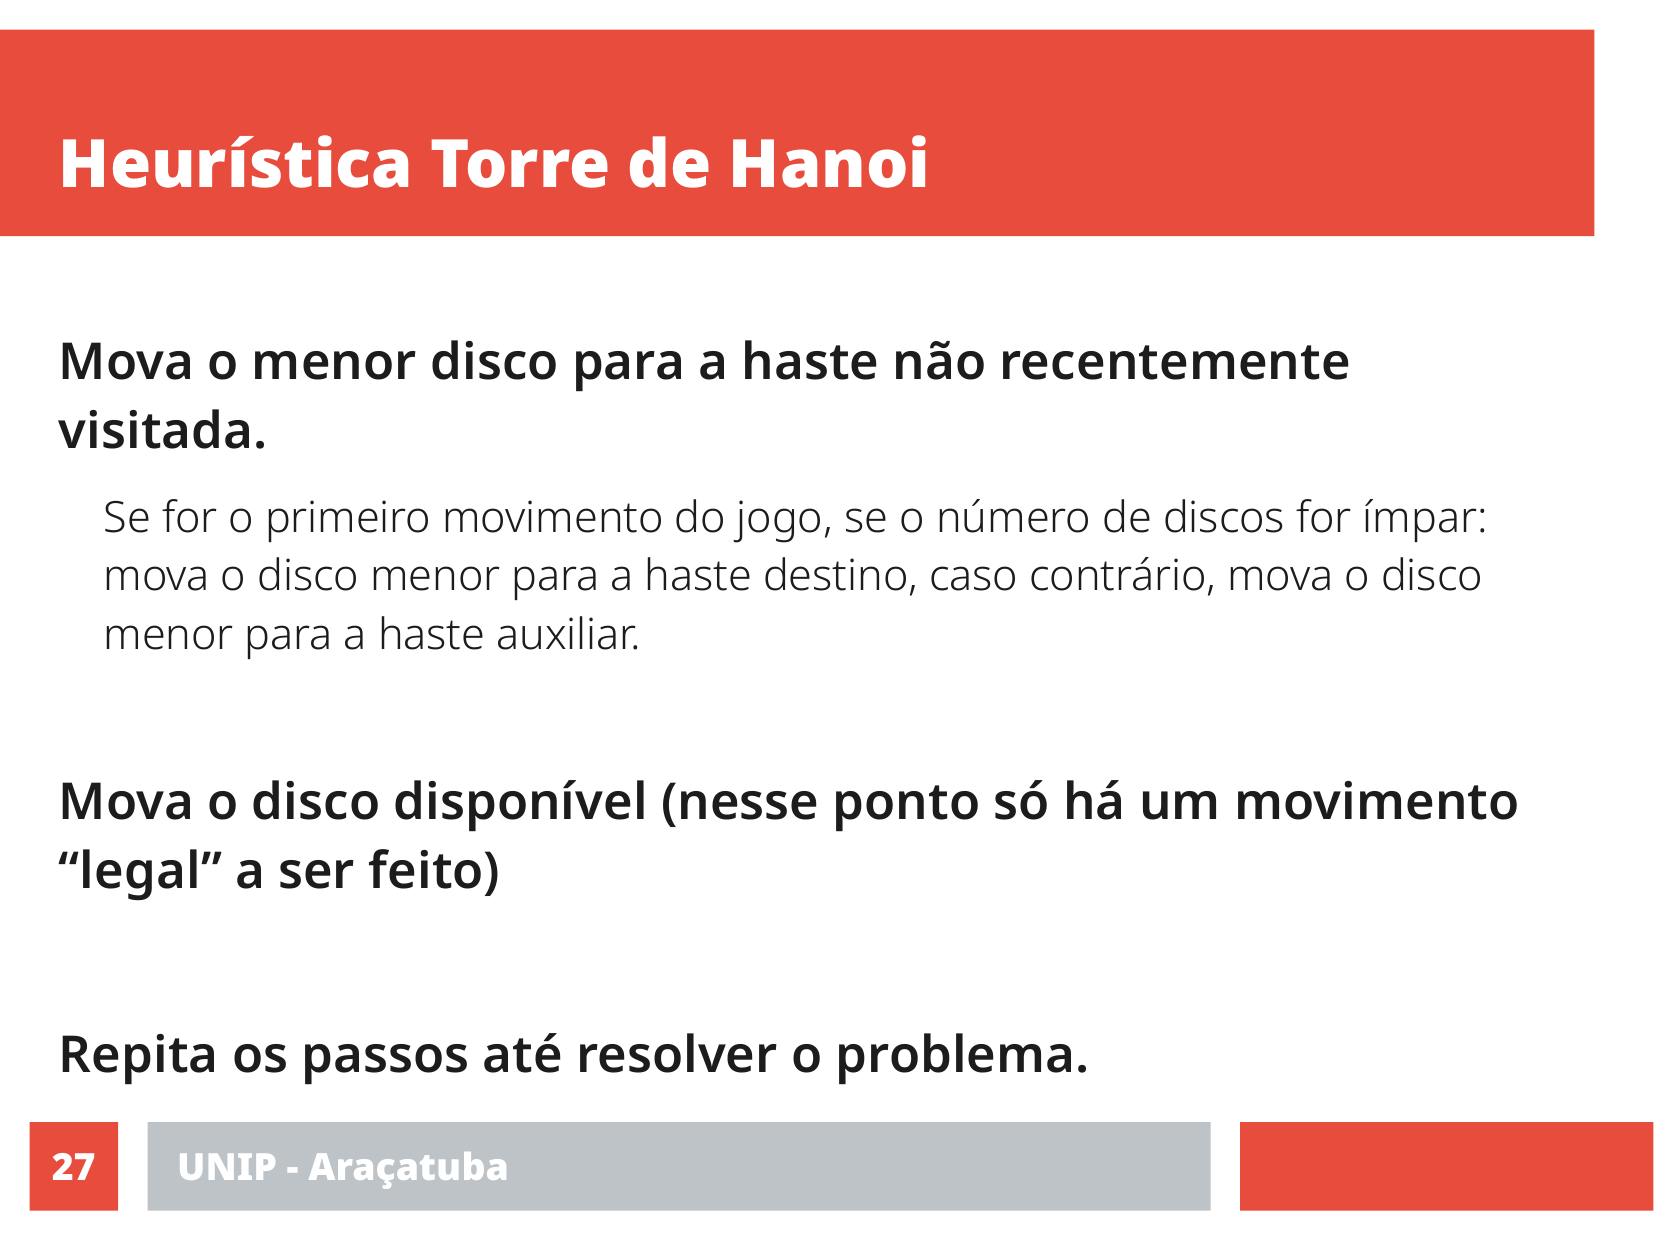

# Heurística Torre de Hanoi
Mova o menor disco para a haste não recentemente visitada.
Se for o primeiro movimento do jogo, se o número de discos for ímpar: mova o disco menor para a haste destino, caso contrário, mova o disco menor para a haste auxiliar.
Mova o disco disponível (nesse ponto só há um movimento “legal” a ser feito)
Repita os passos até resolver o problema.
27
UNIP - Araçatuba